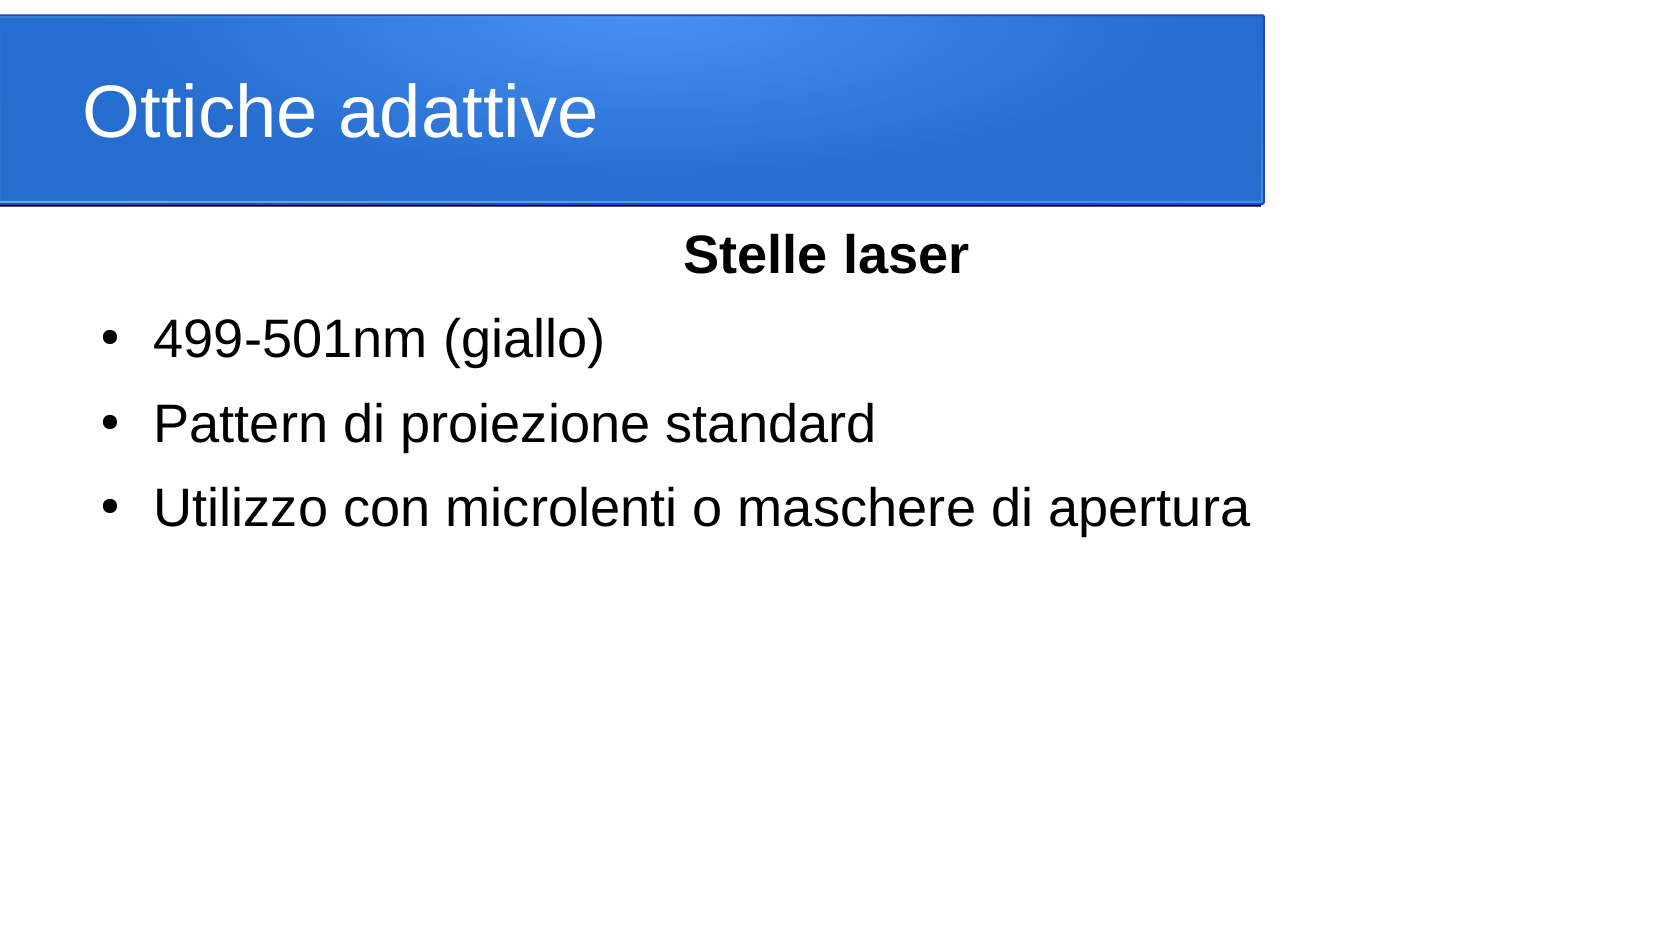

# Ottiche adattive
Stelle laser
499-501nm (giallo)
Pattern di proiezione standard
Utilizzo con microlenti o maschere di apertura